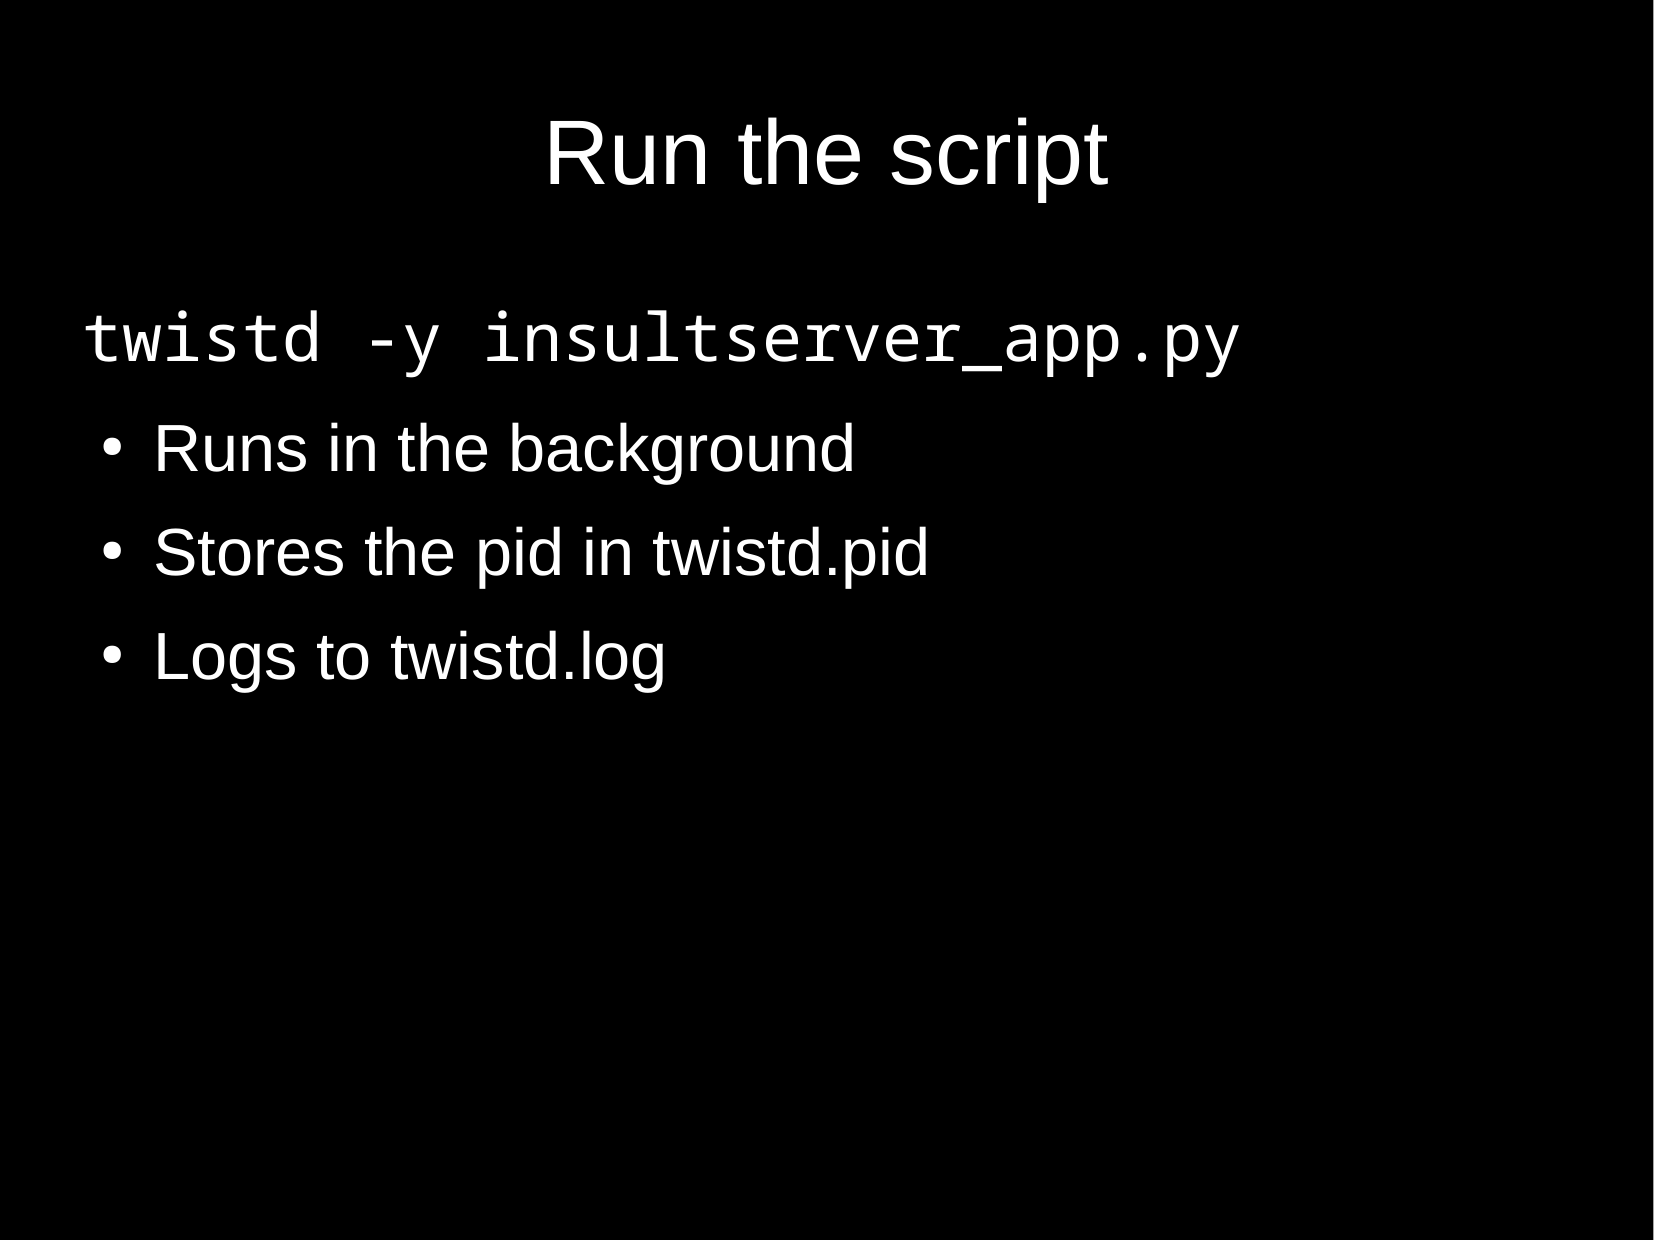

# Run the script
twistd -y insultserver_app.py
Runs in the background
Stores the pid in twistd.pid
Logs to twistd.log